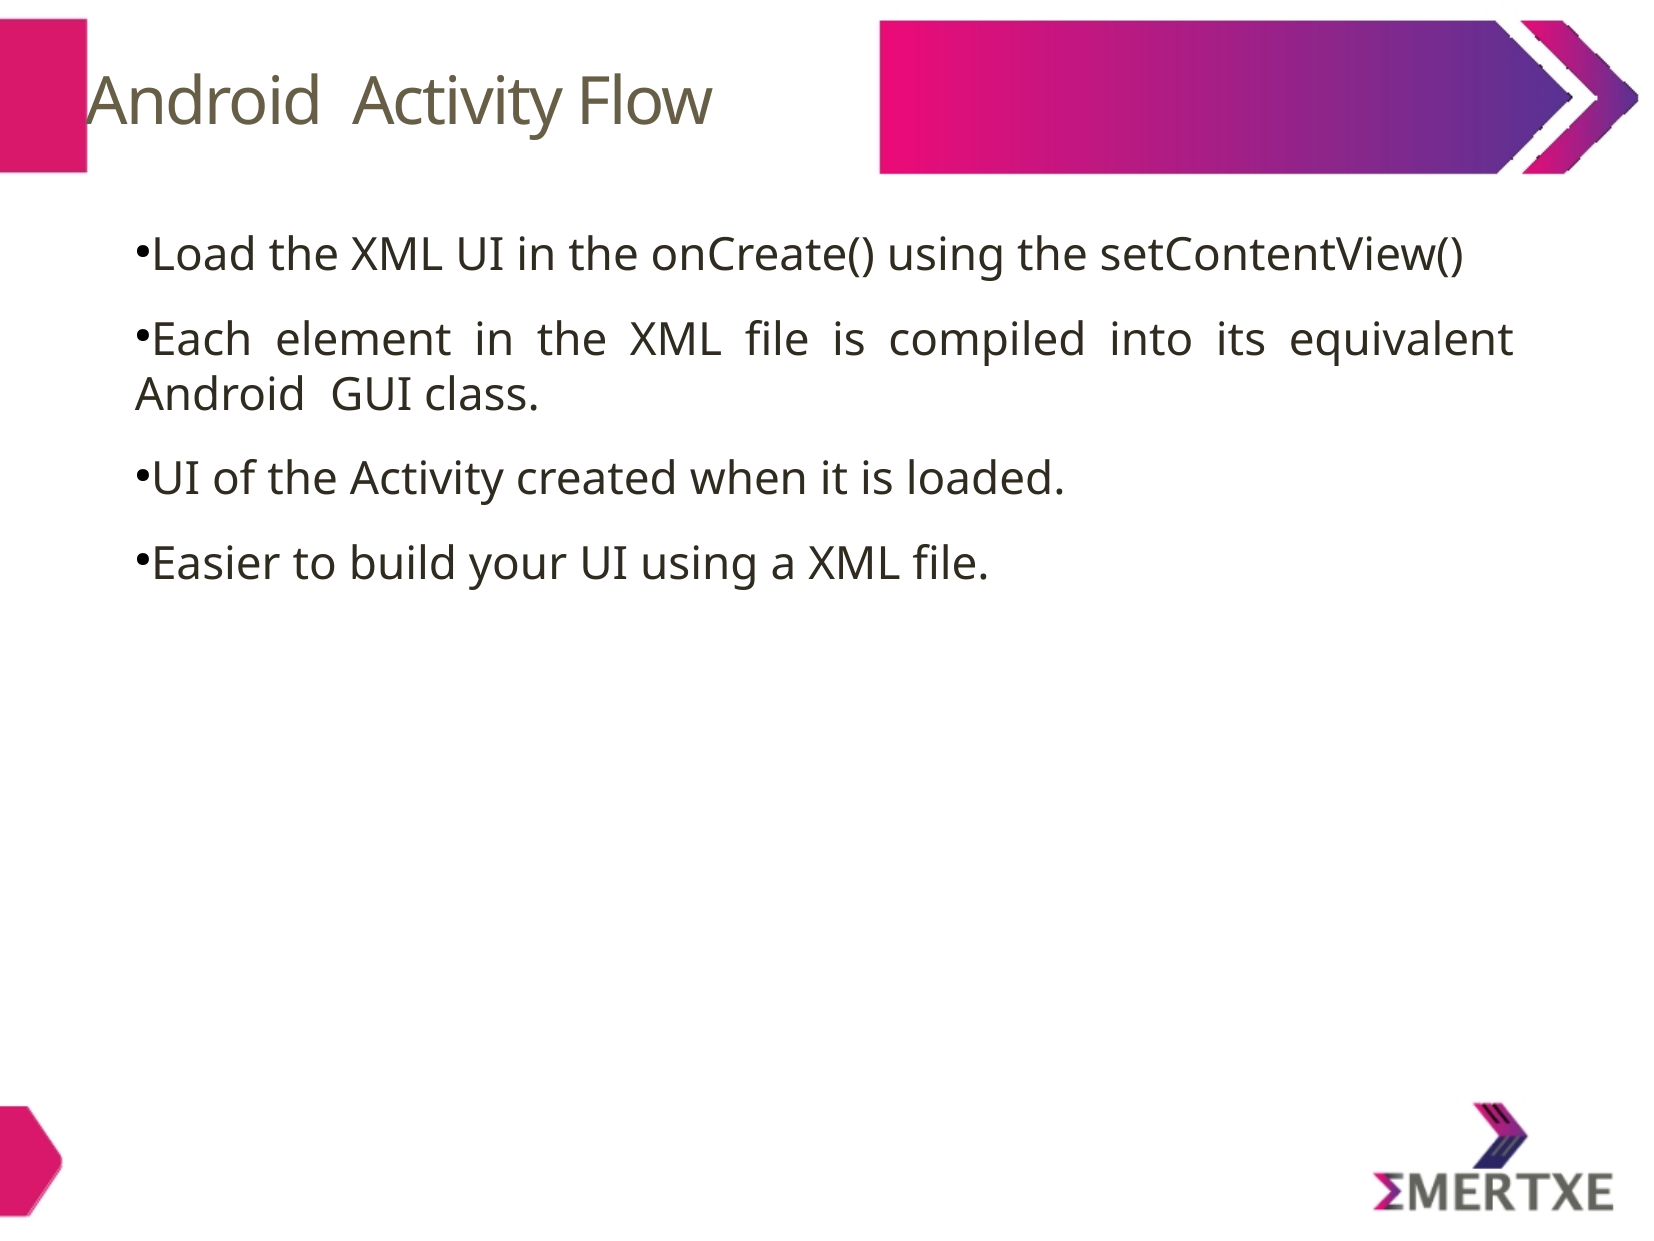

# Android Activity Flow
Load the XML UI in the onCreate() using the setContentView()
Each element in the XML file is compiled into its equivalent Android GUI class.
UI of the Activity created when it is loaded.
Easier to build your UI using a XML file.